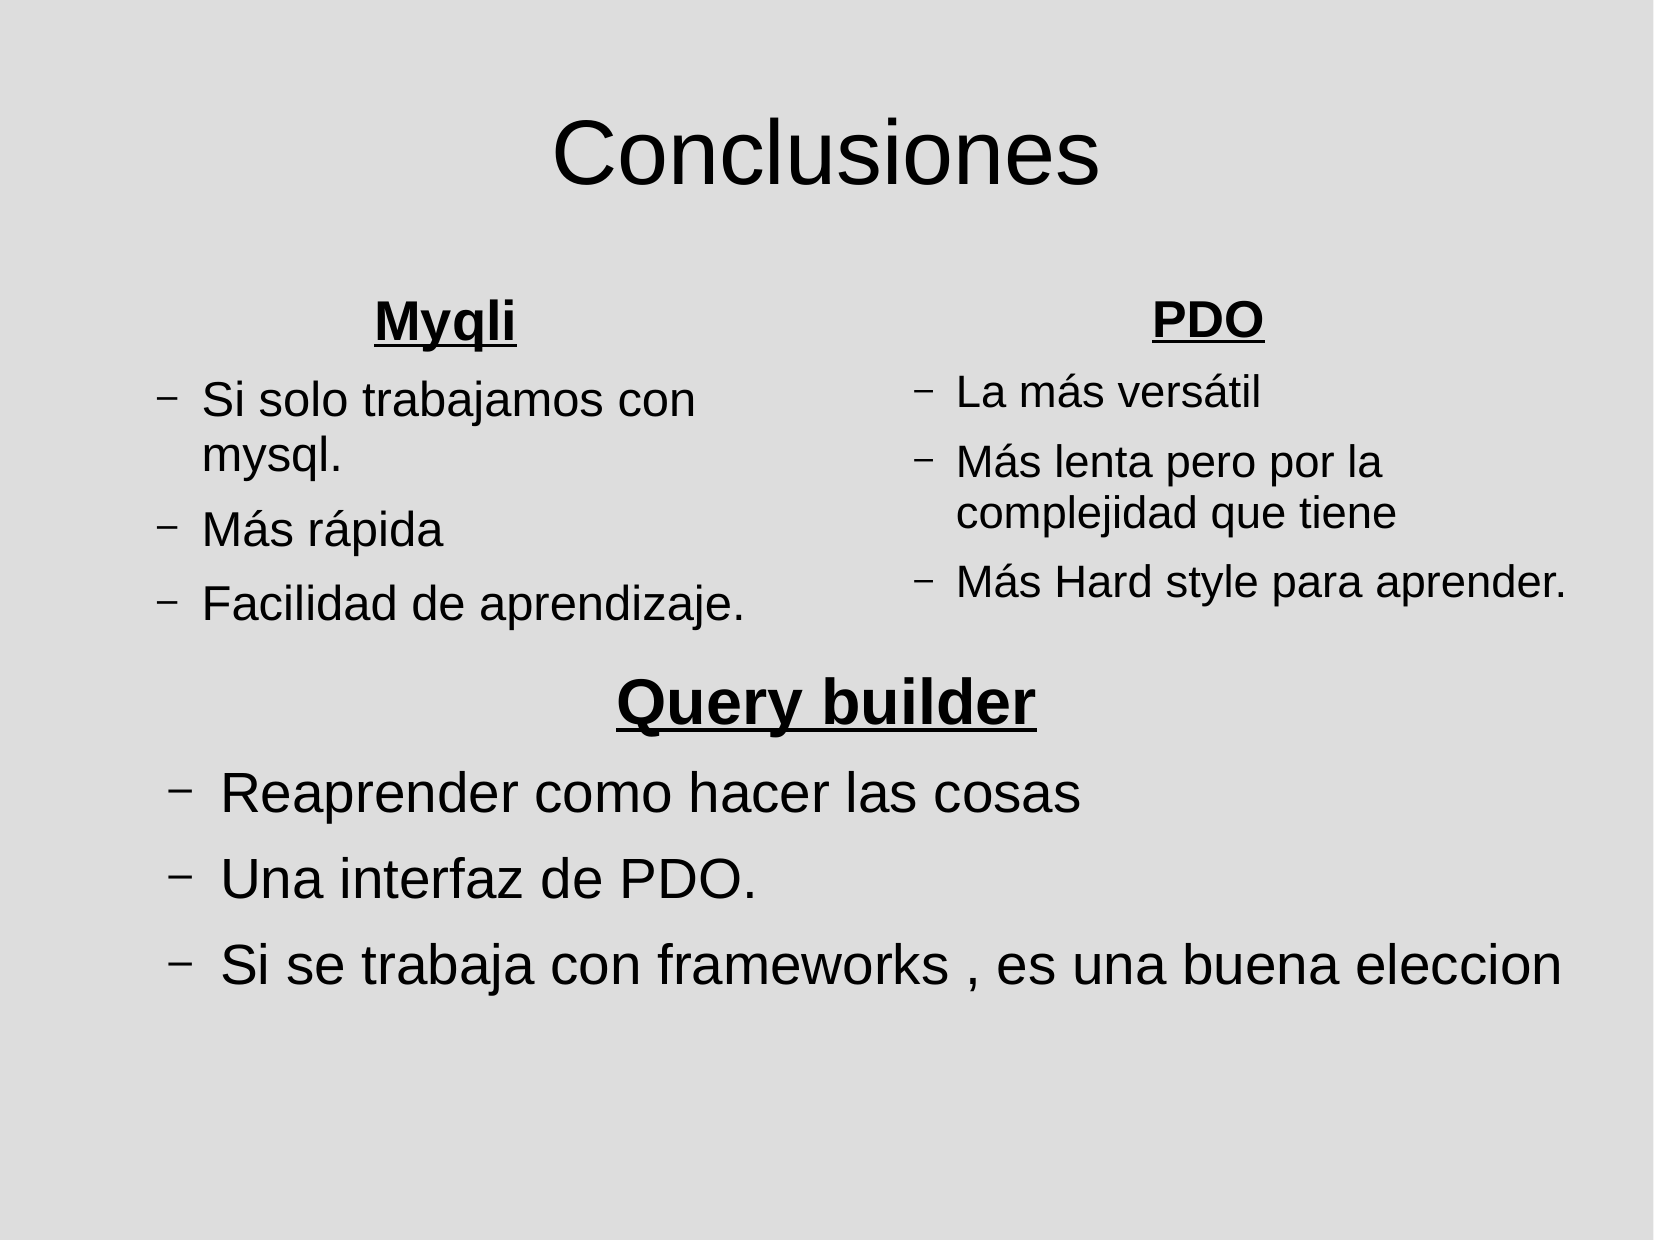

# Conclusiones
Myqli
Si solo trabajamos con mysql.
Más rápida
Facilidad de aprendizaje.
PDO
La más versátil
Más lenta pero por la complejidad que tiene
Más Hard style para aprender.
Query builder
Reaprender como hacer las cosas
Una interfaz de PDO.
Si se trabaja con frameworks , es una buena eleccion